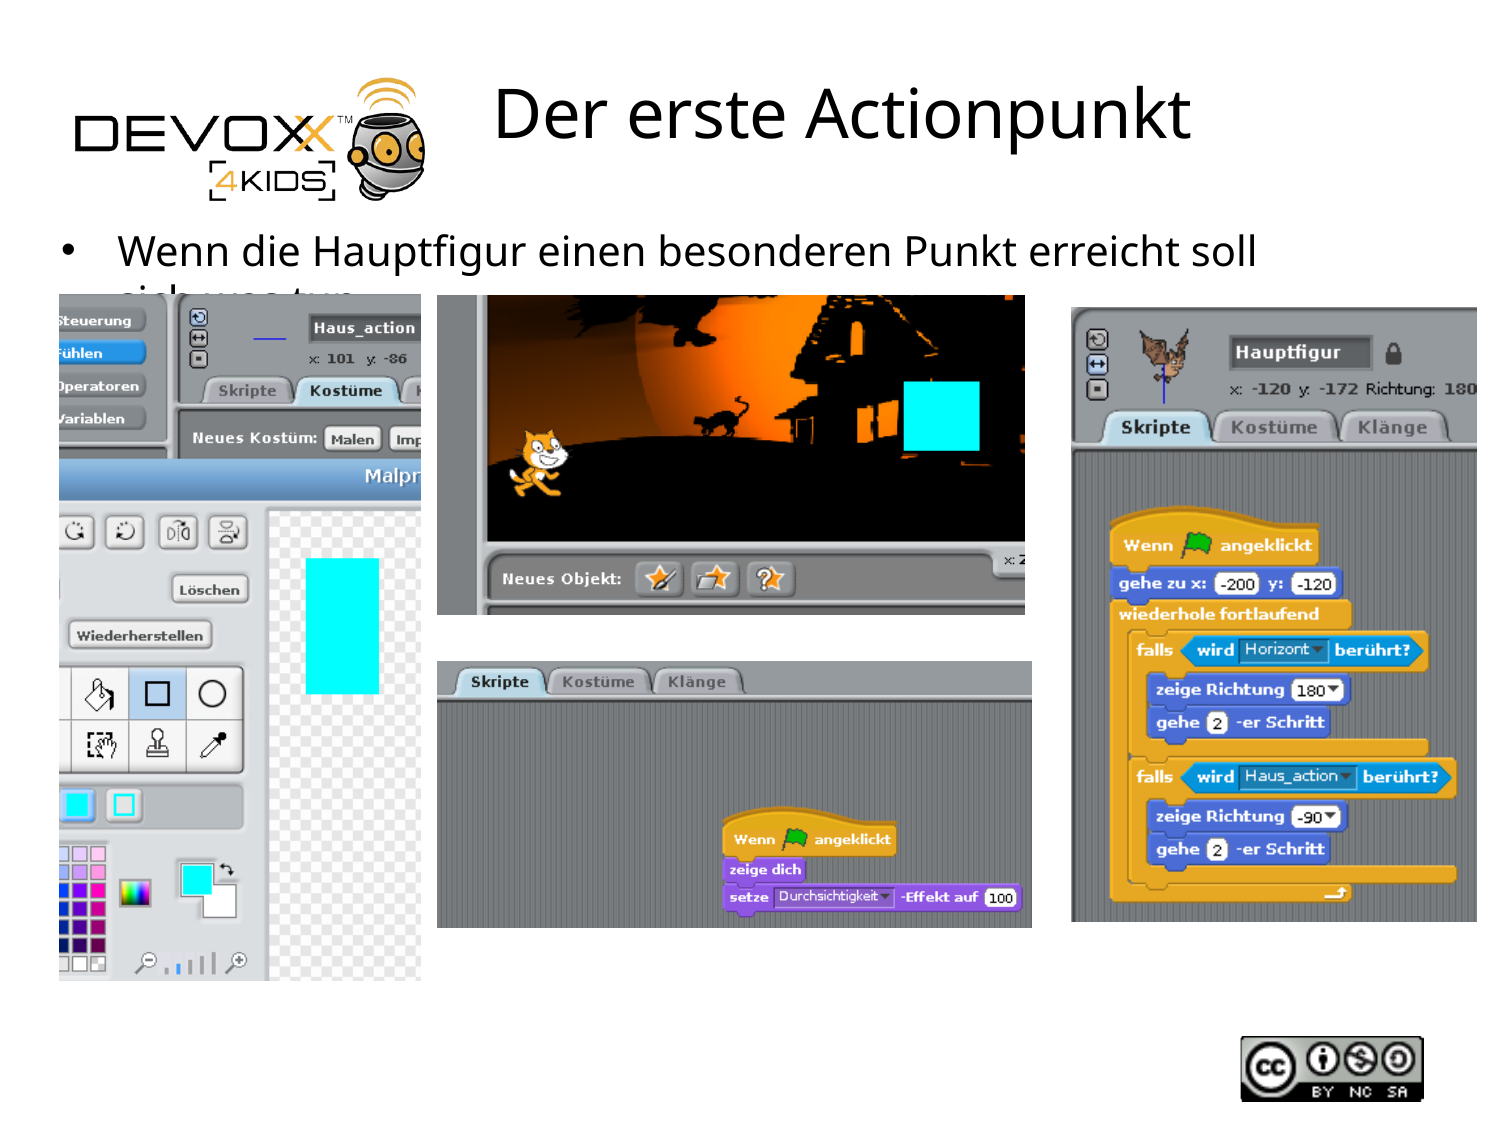

# Der erste Actionpunkt
Wenn die Hauptfigur einen besonderen Punkt erreicht soll sich was tun